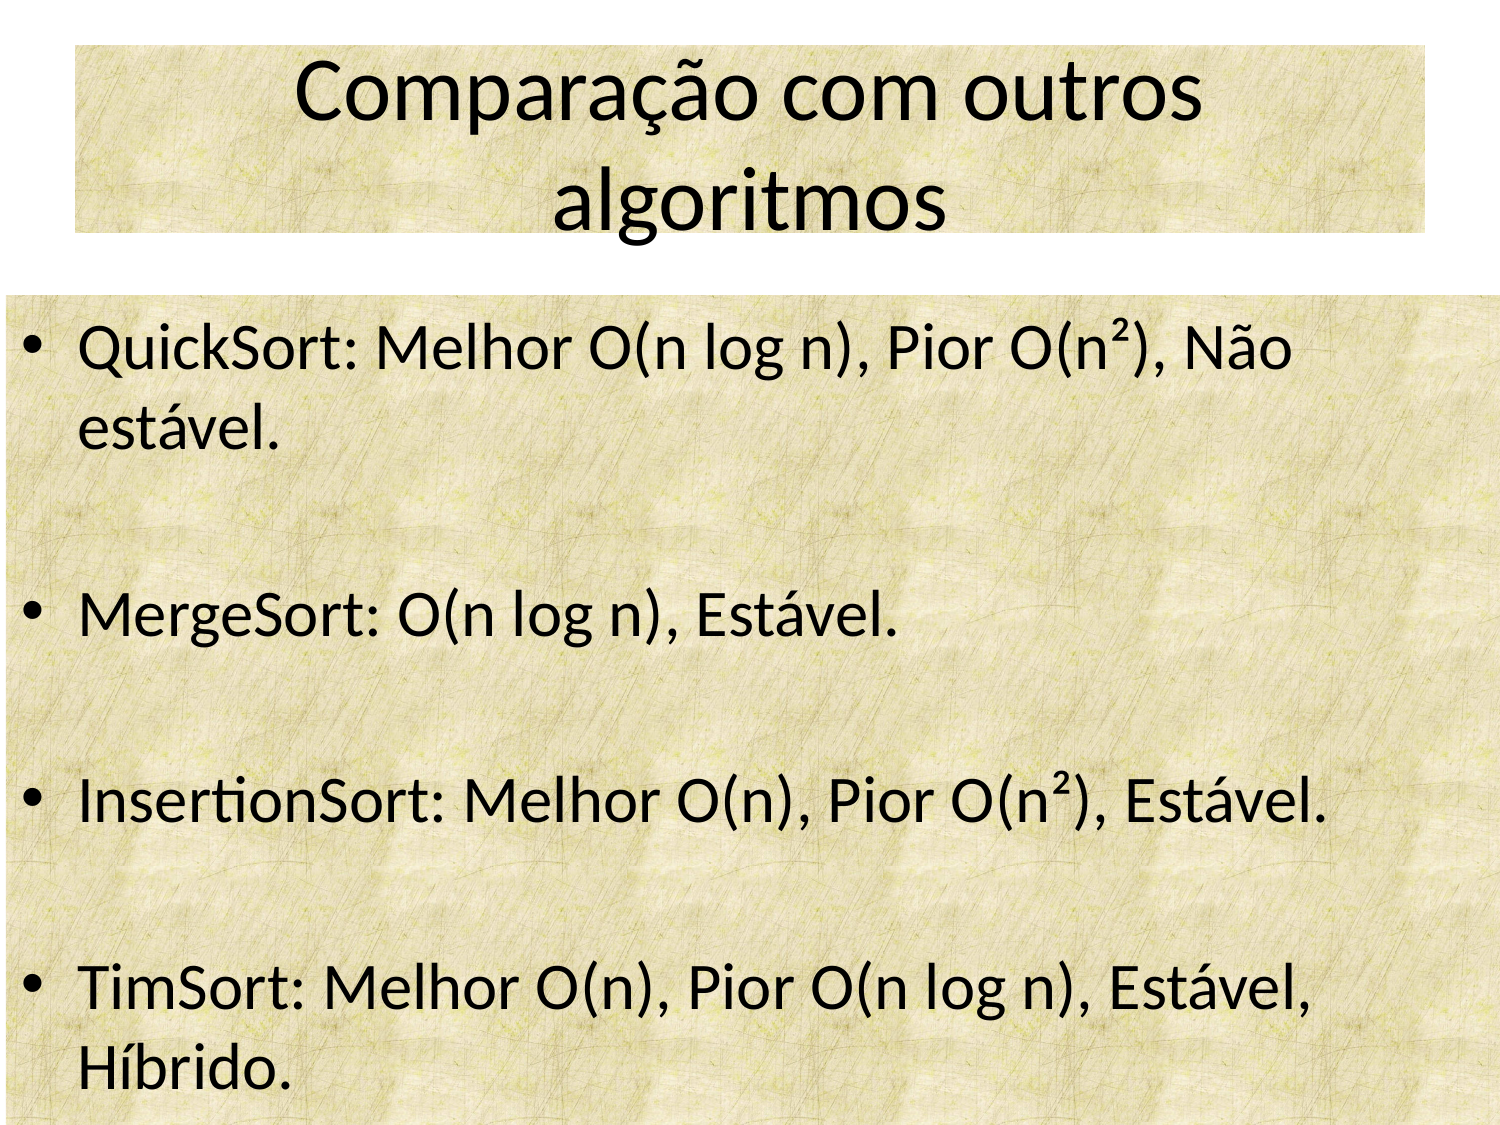

# Comparação com outros algoritmos
QuickSort: Melhor O(n log n), Pior O(n²), Não estável.
MergeSort: O(n log n), Estável.
InsertionSort: Melhor O(n), Pior O(n²), Estável.
TimSort: Melhor O(n), Pior O(n log n), Estável, Híbrido.